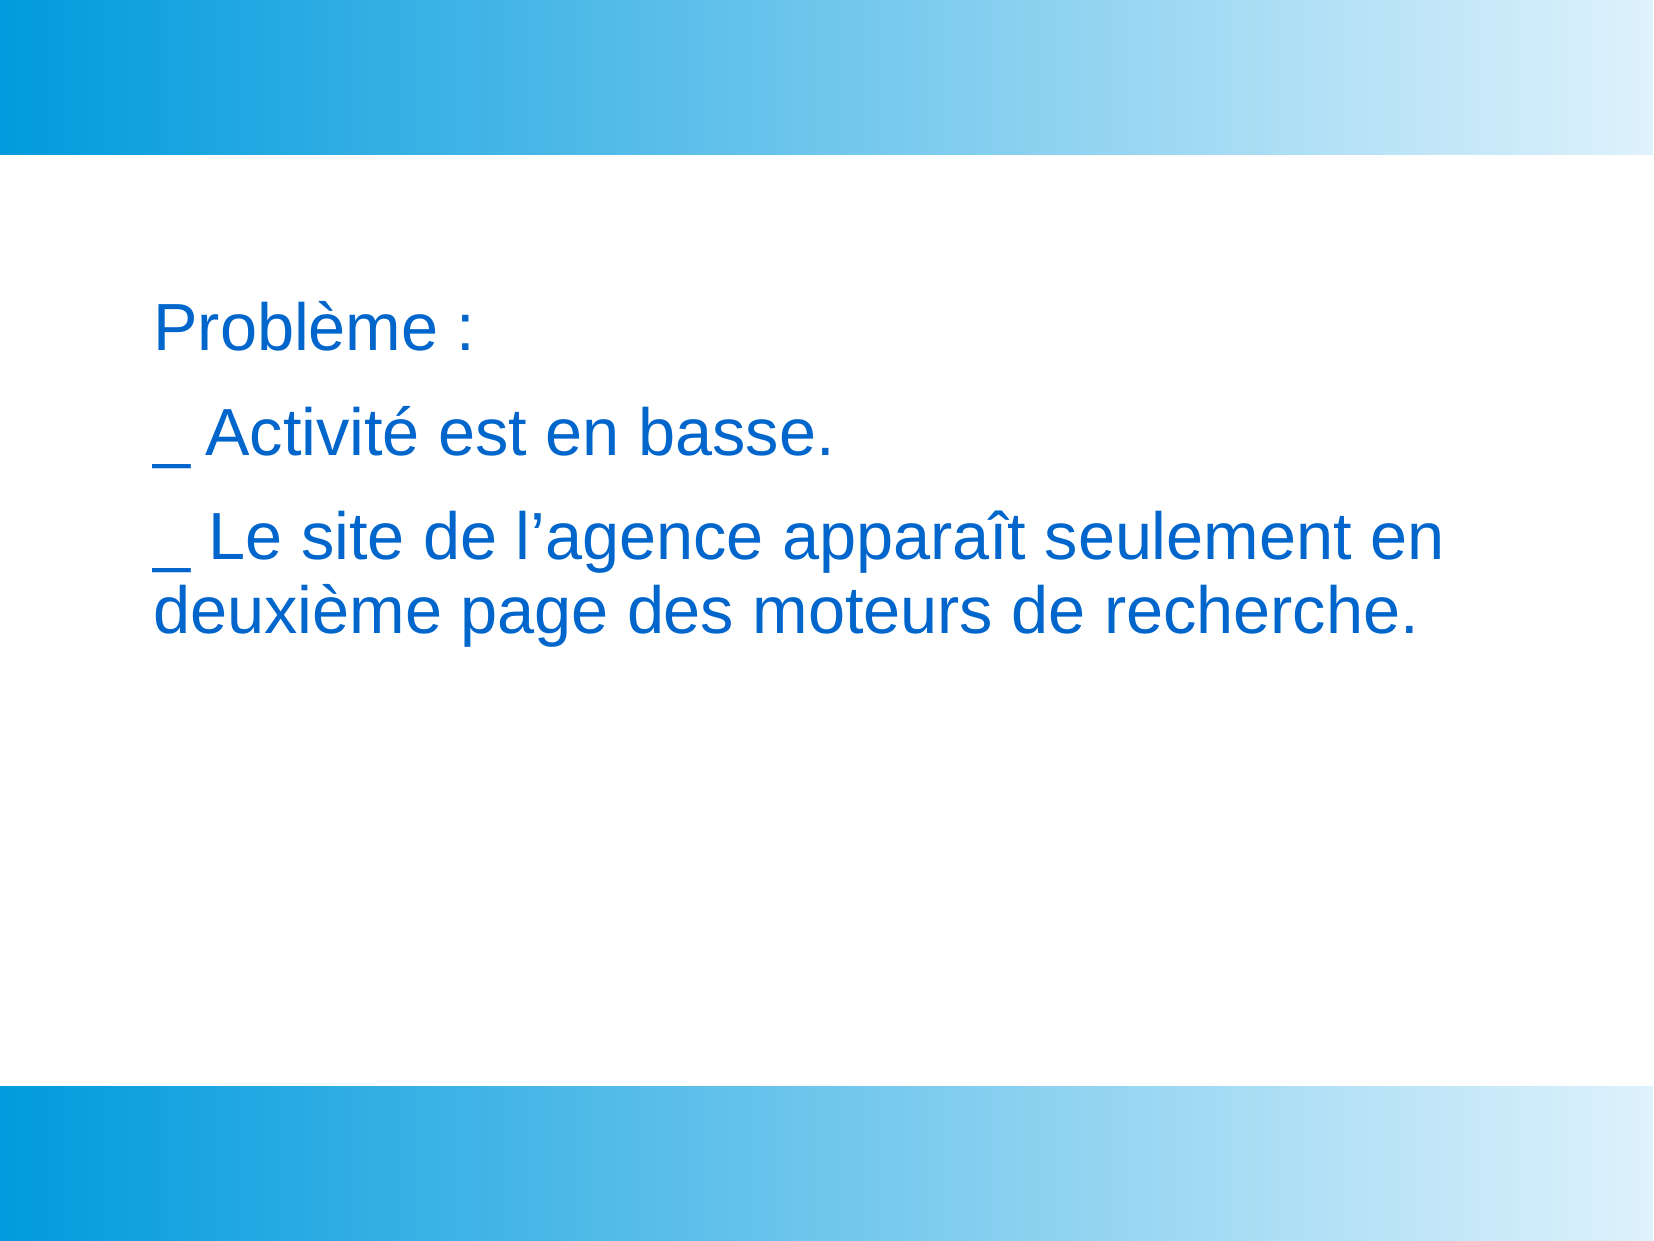

#
Problème :
_ Activité est en basse.
_ Le site de l’agence apparaît seulement en deuxième page des moteurs de recherche.